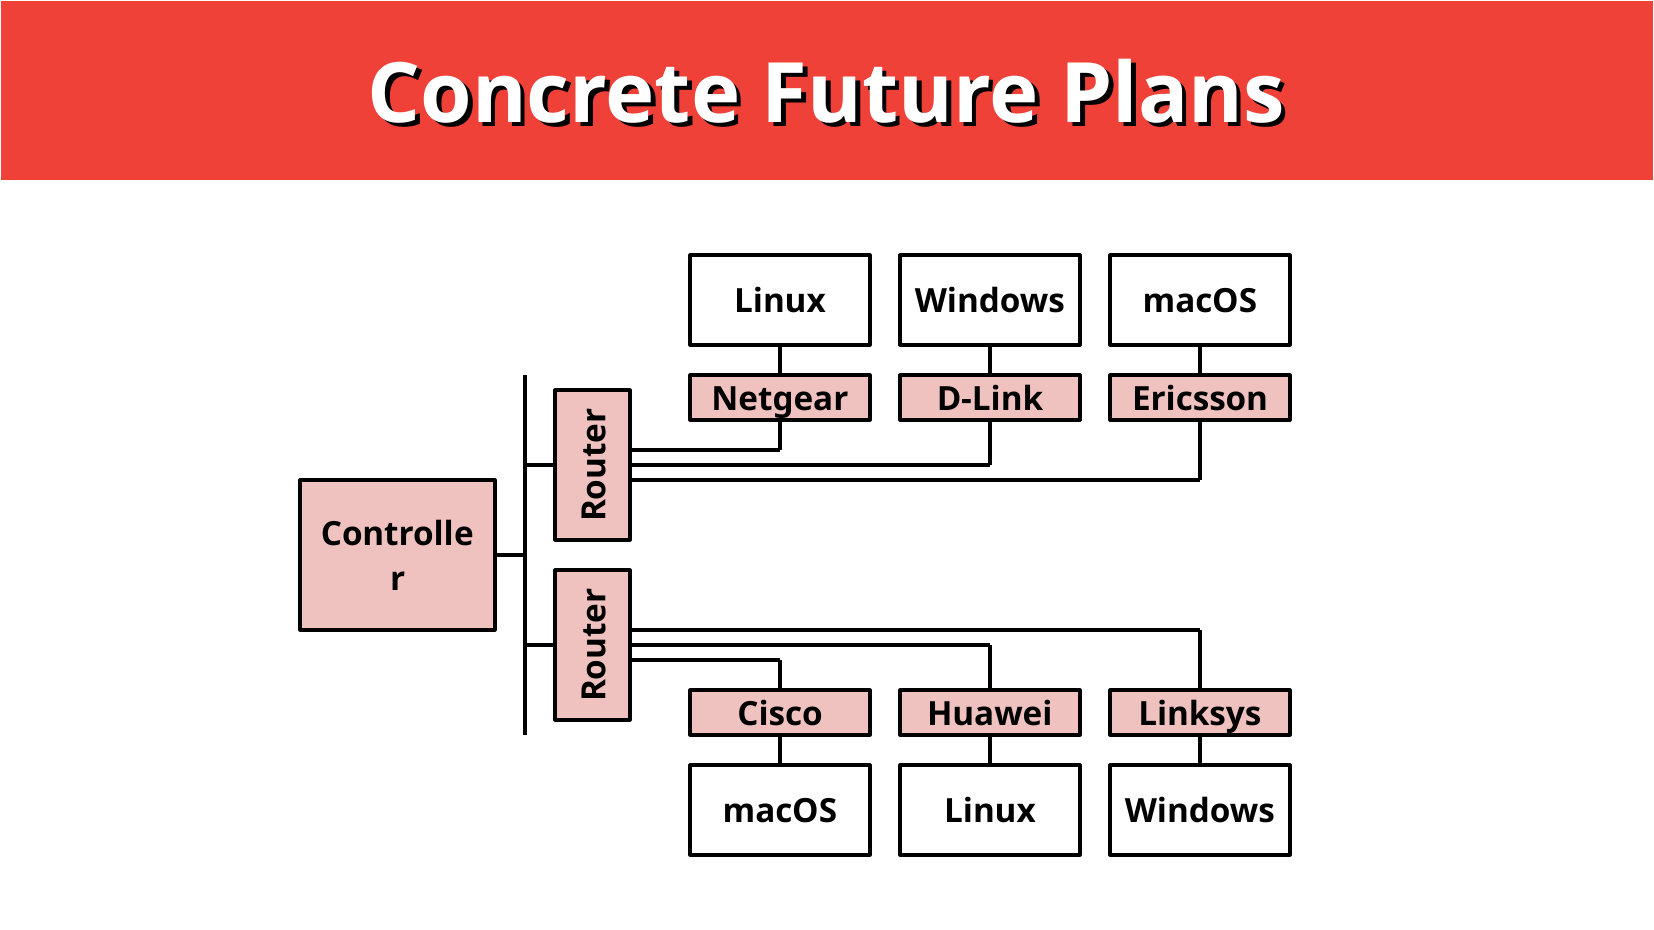

Concrete Future Plans
#
Linux
Windows
macOS
Netgear
D-Link
Ericsson
Router
Controller
Router
Cisco
Huawei
Linksys
macOS
Linux
Windows